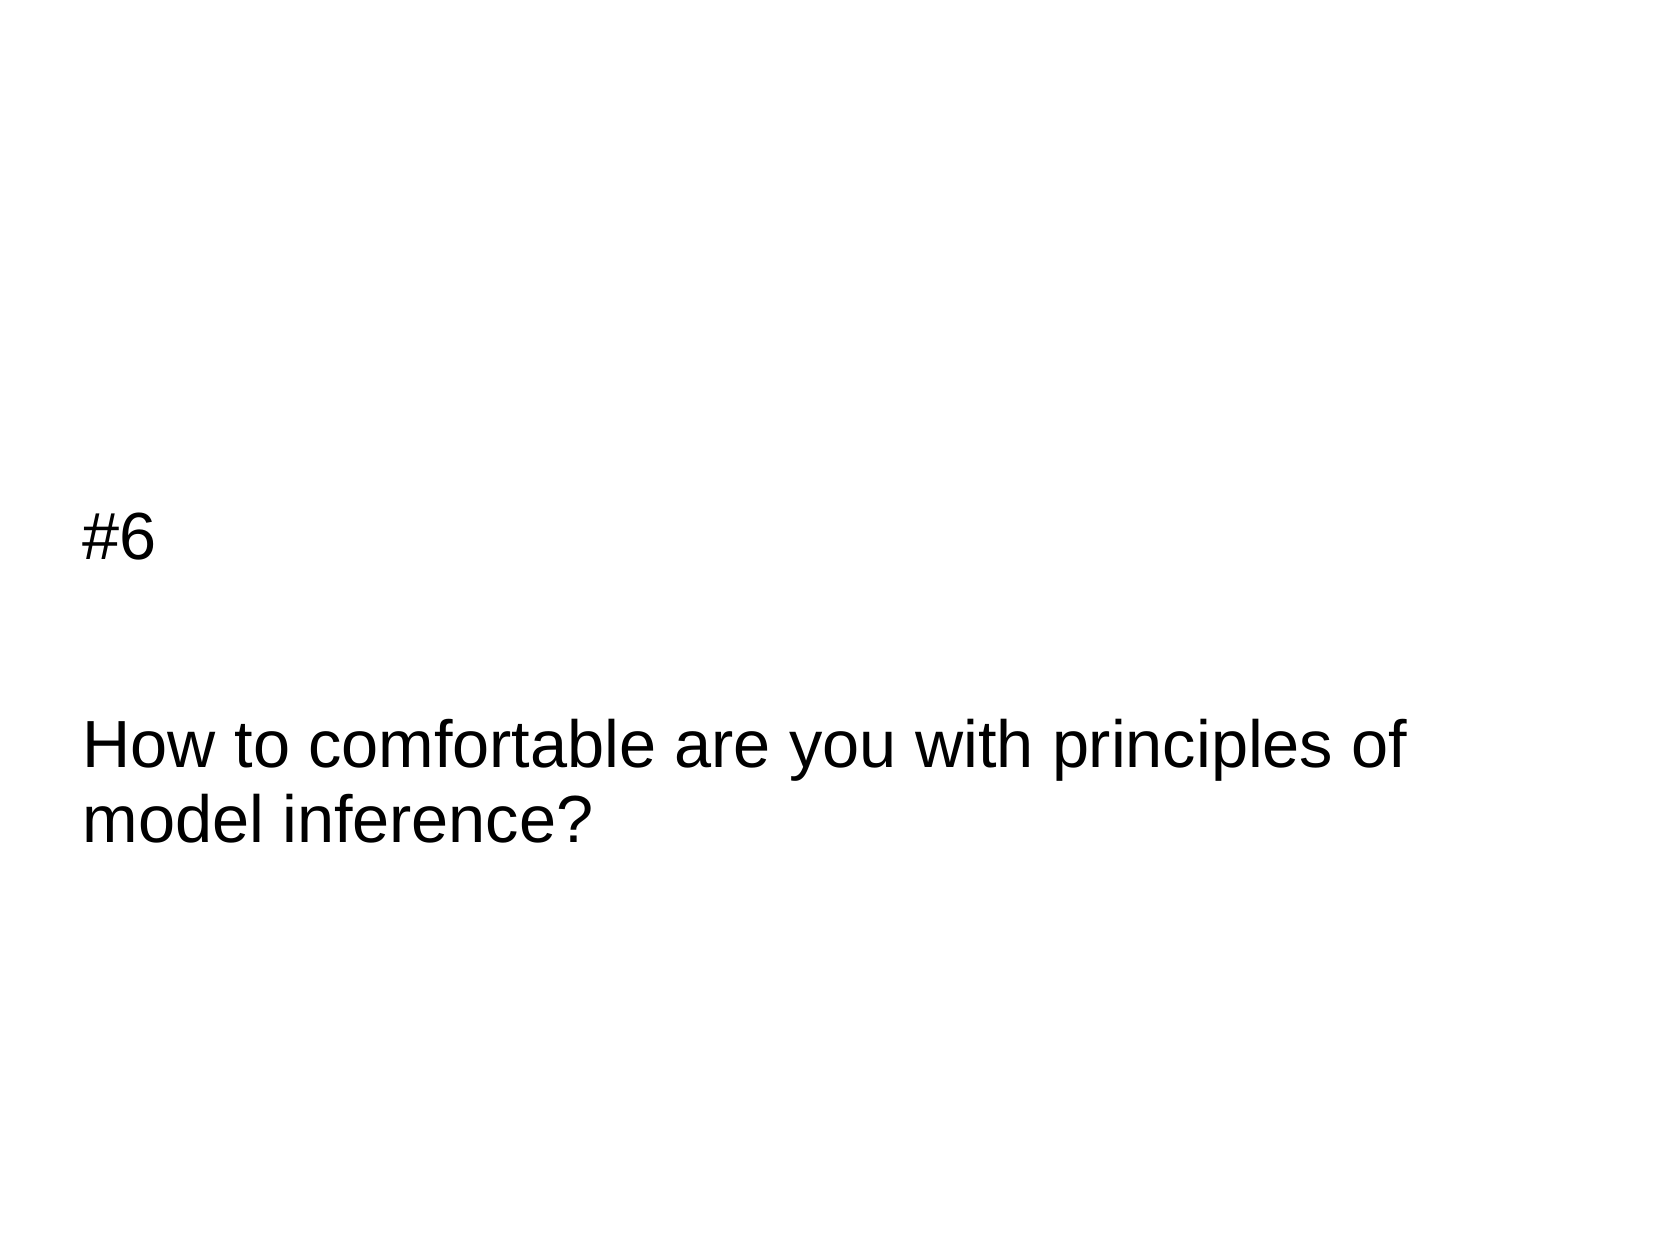

# #6
How to comfortable are you with principles of model inference?